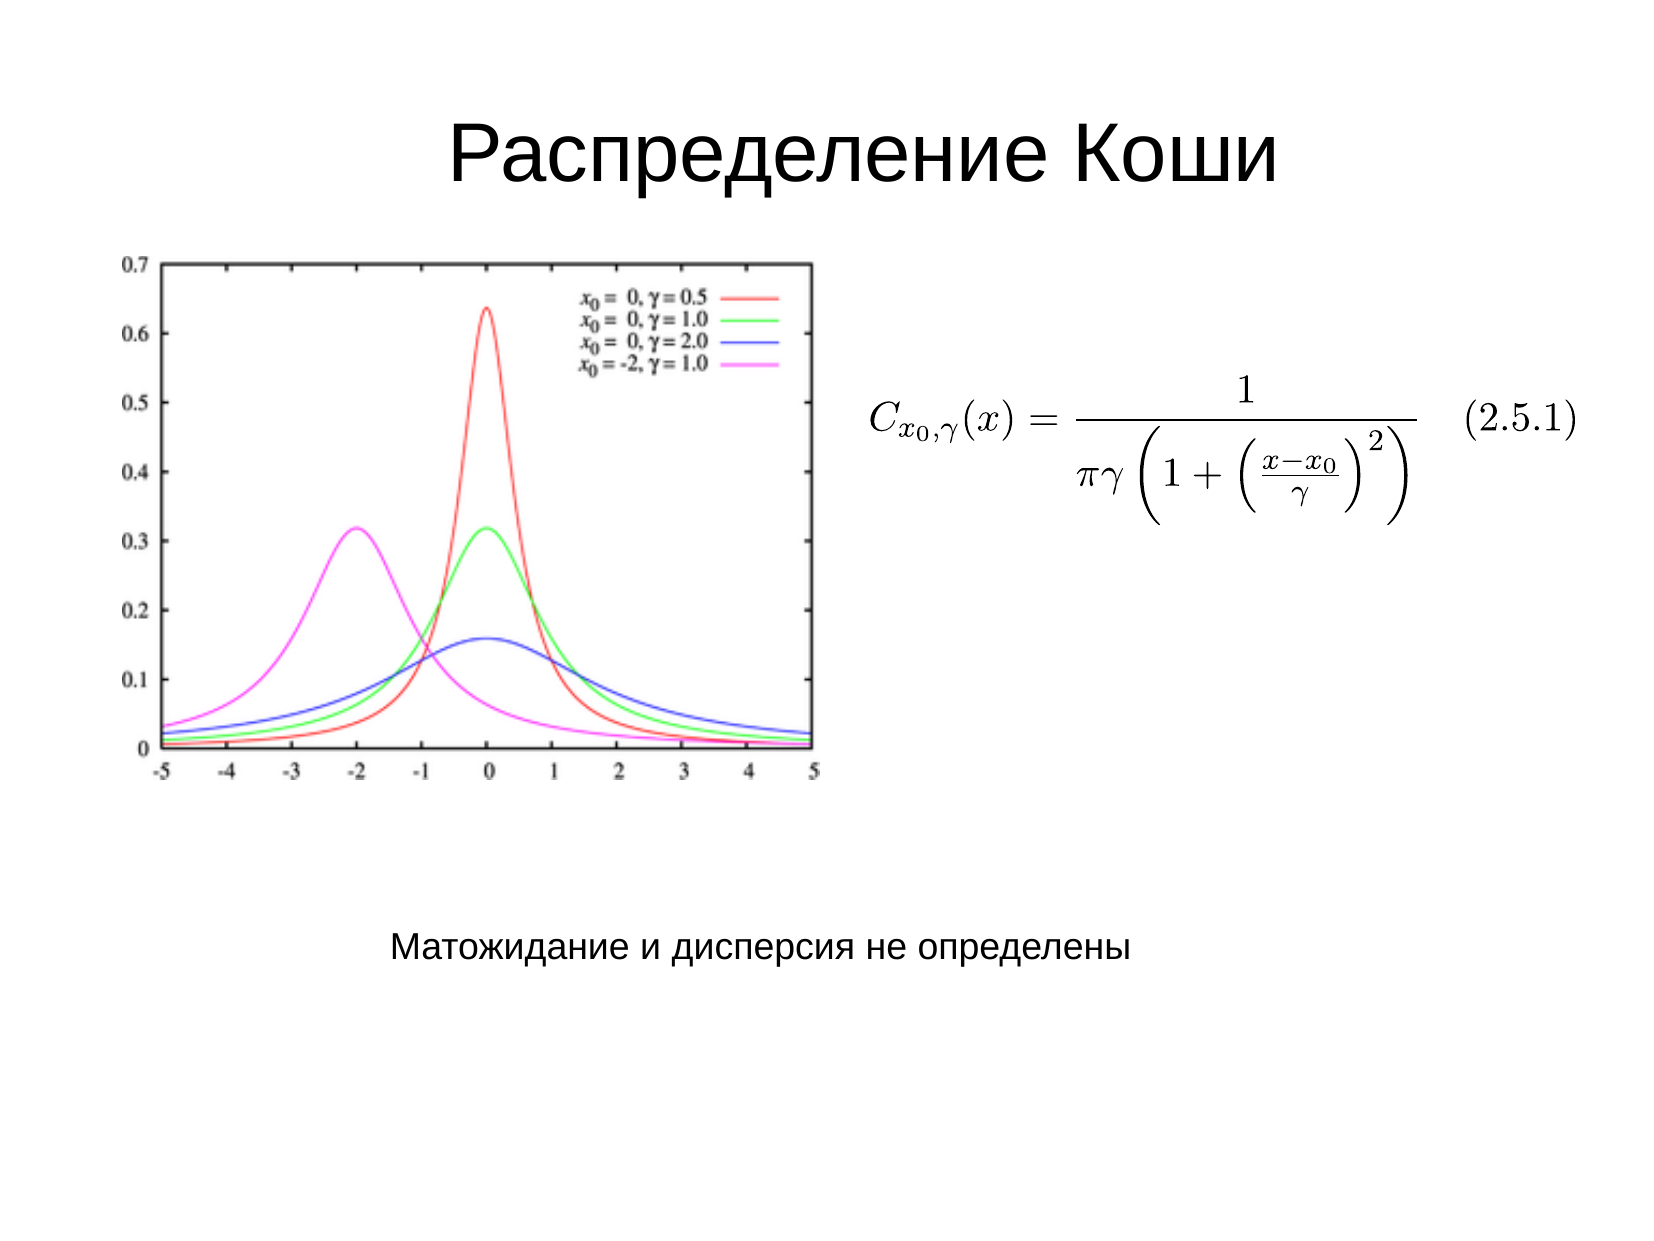

# Распределение Коши
Матожидание и дисперсия не определены